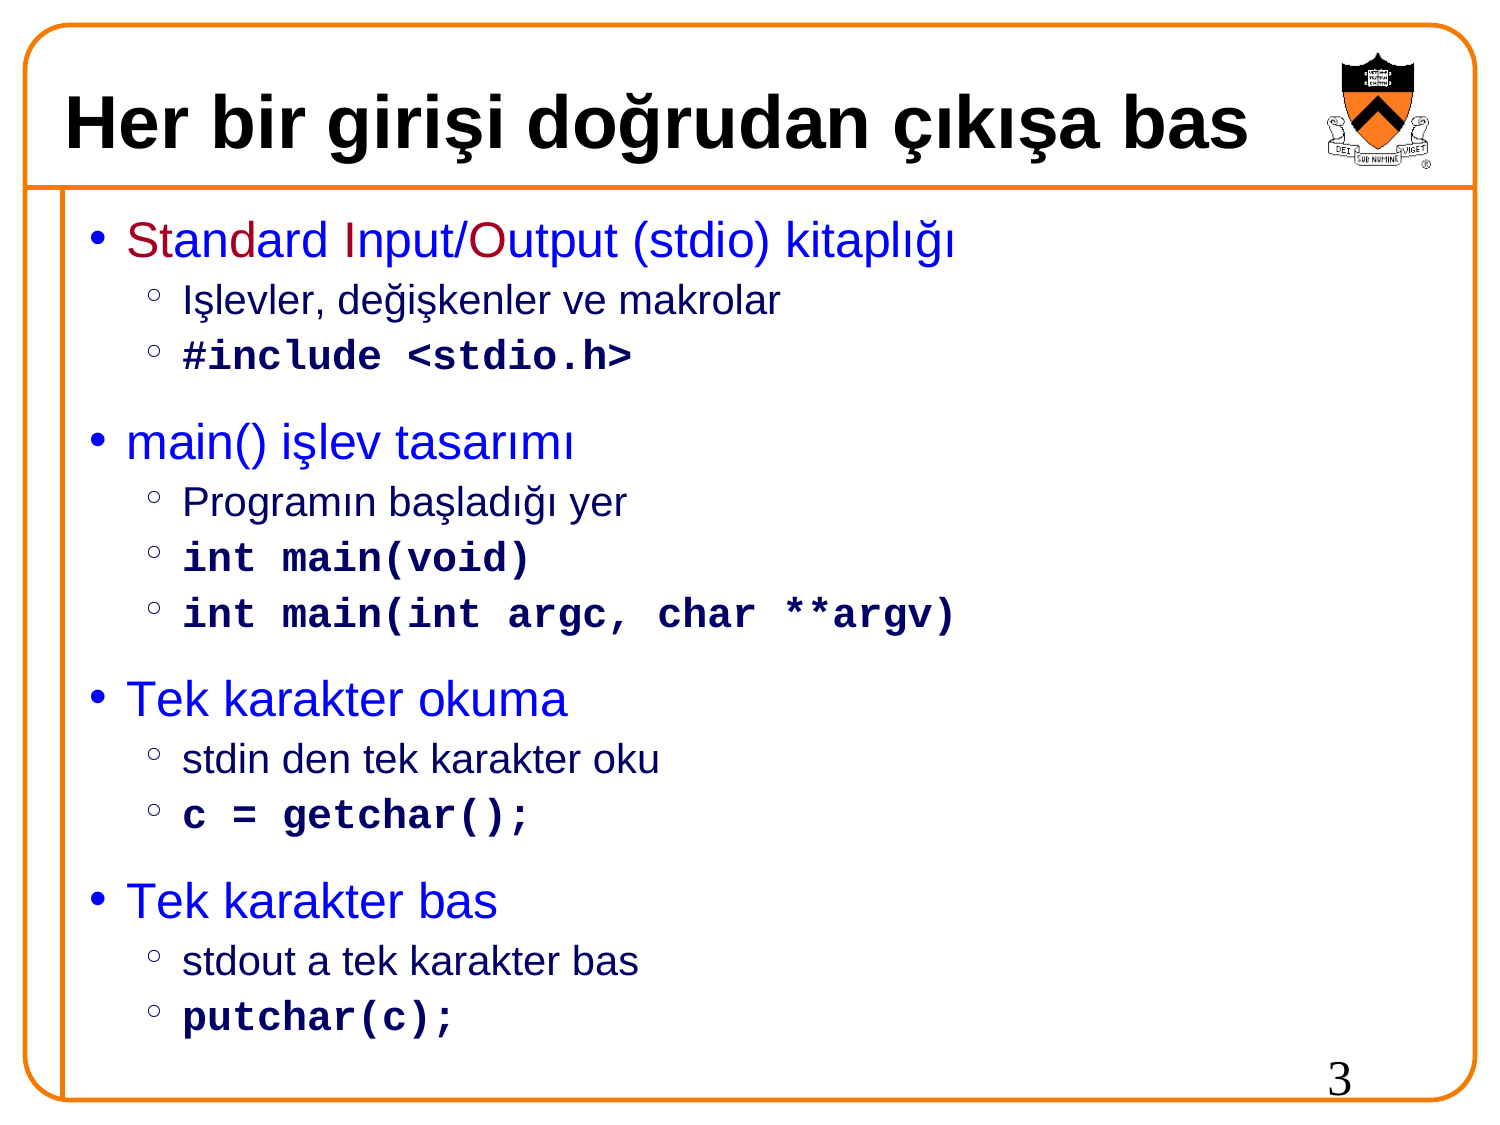

# Her bir girişi doğrudan çıkışa bas
Standard Input/Output (stdio) kitaplığı
Işlevler, değişkenler ve makrolar
#include <stdio.h>
main() işlev tasarımı
Programın başladığı yer
int main(void)
int main(int argc, char **argv)
Tek karakter okuma
stdin den tek karakter oku
c = getchar();
Tek karakter bas
stdout a tek karakter bas
putchar(c);
3